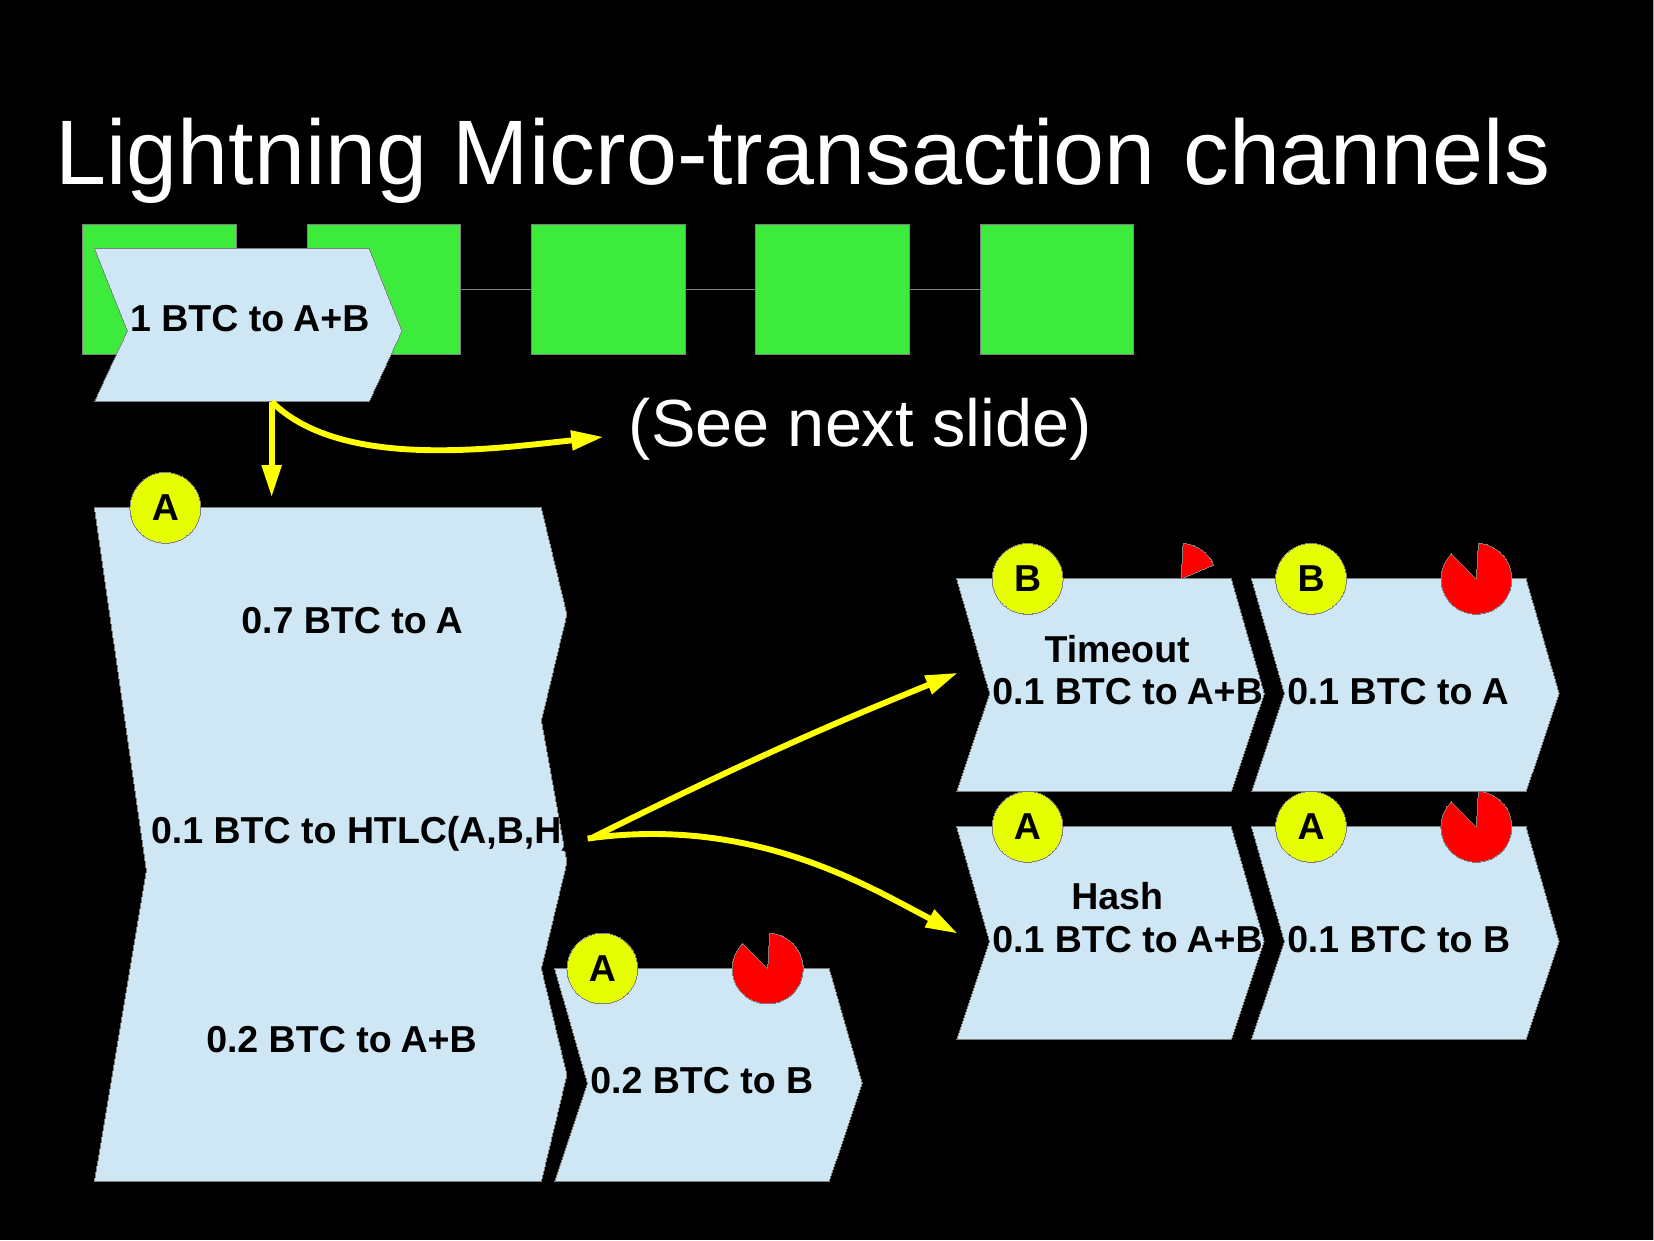

# Lightning Micro-transaction channels
 1 BTC to A+B
(See next slide)
A
 0.7 BTC to A
 0.1 BTC to HTLC(A,B,H)
0.2 BTC to A+B
B
B
Timeout
 0.1 BTC to A+B
 0.1 BTC to A
A
A
Hash
 0.1 BTC to A+B
 0.1 BTC to B
A
 0.2 BTC to B